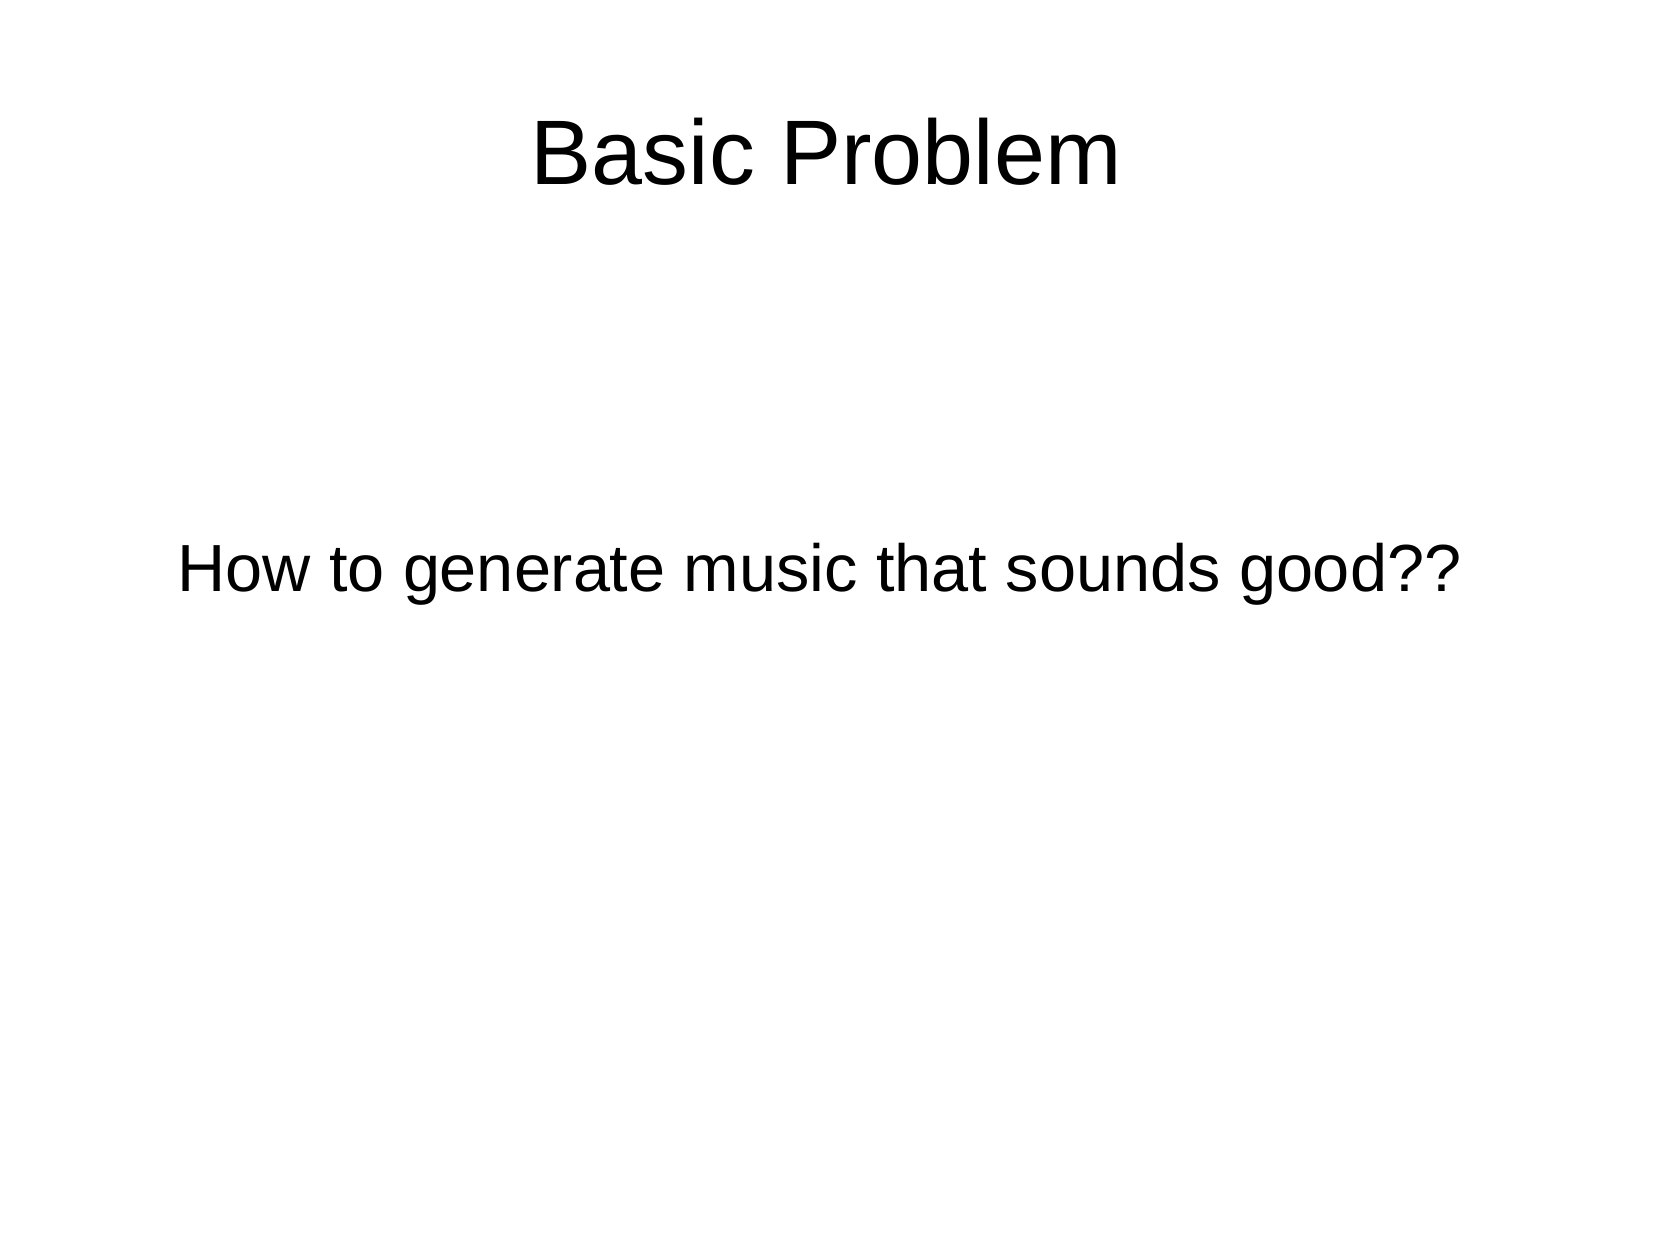

# Basic Problem
How to generate music that sounds good??